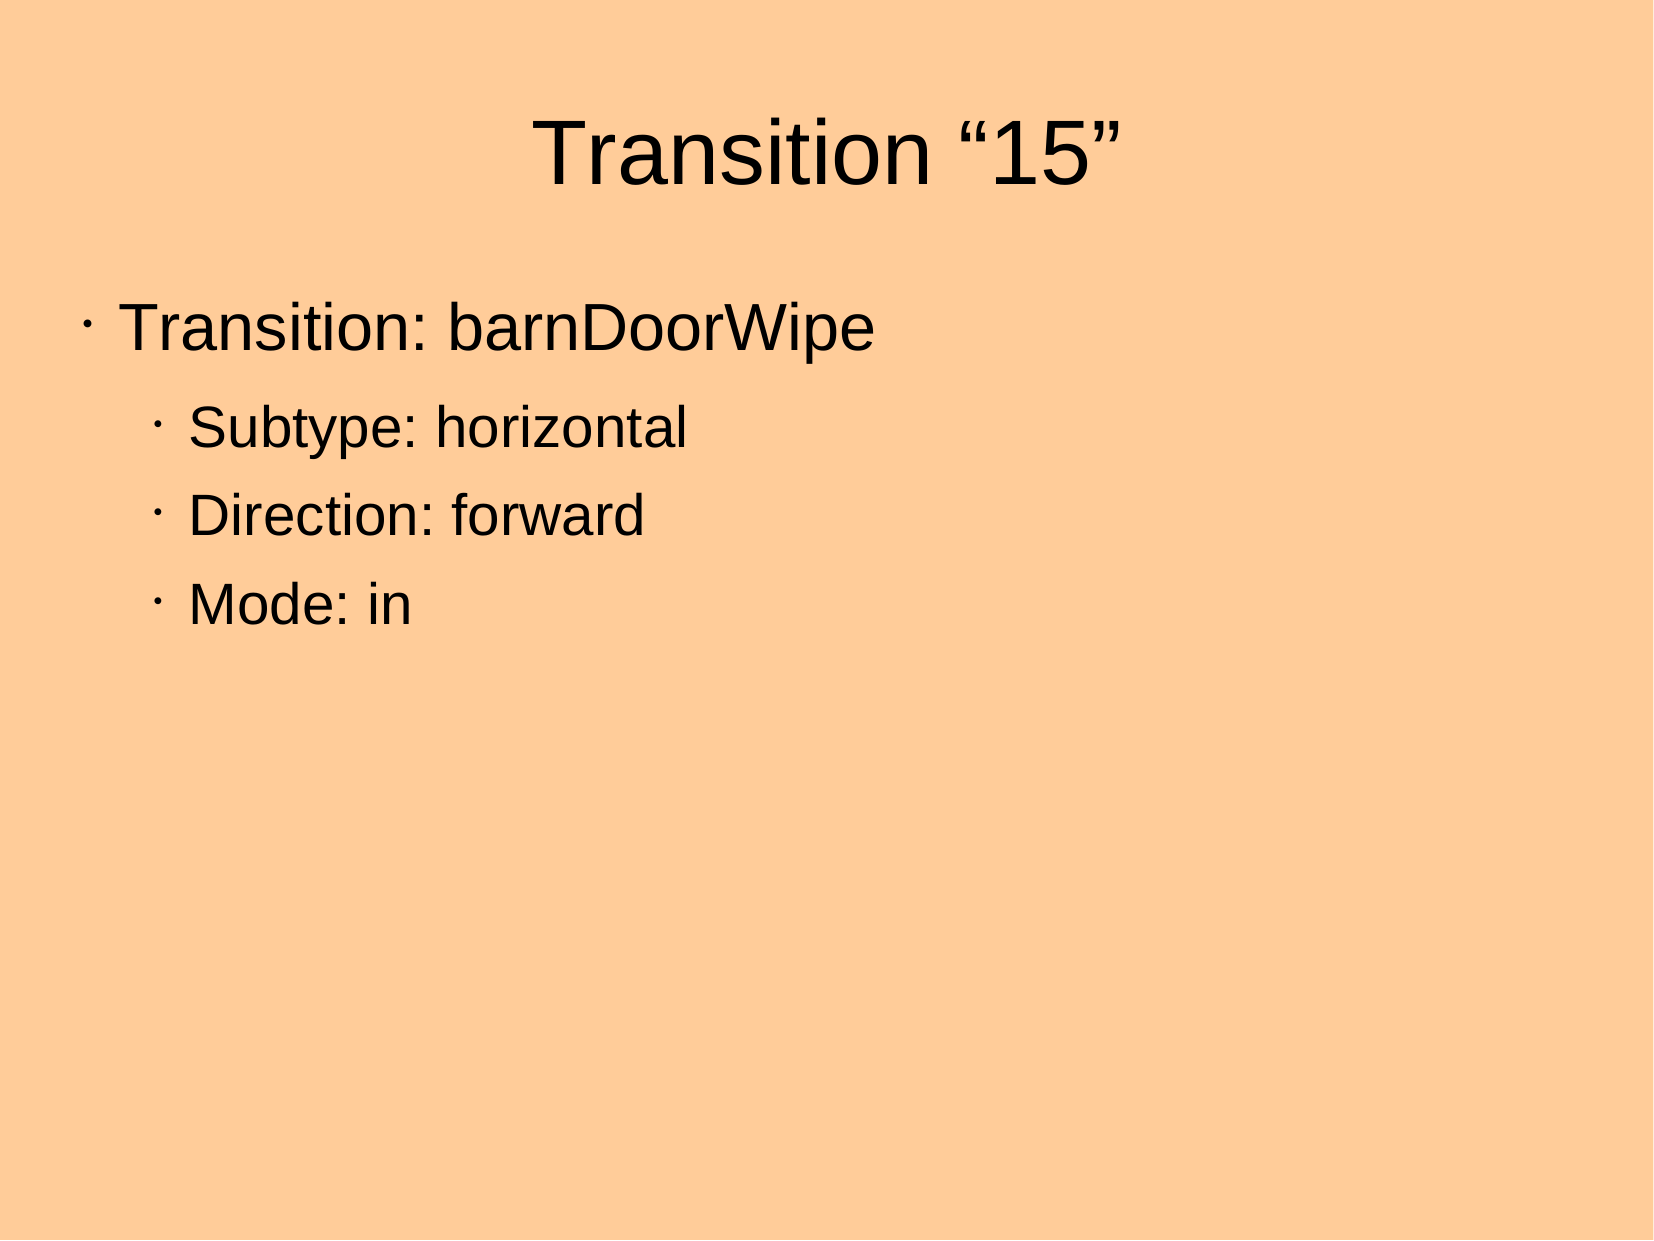

# Transition “15”
Transition: barnDoorWipe
Subtype: horizontal
Direction: forward
Mode: in